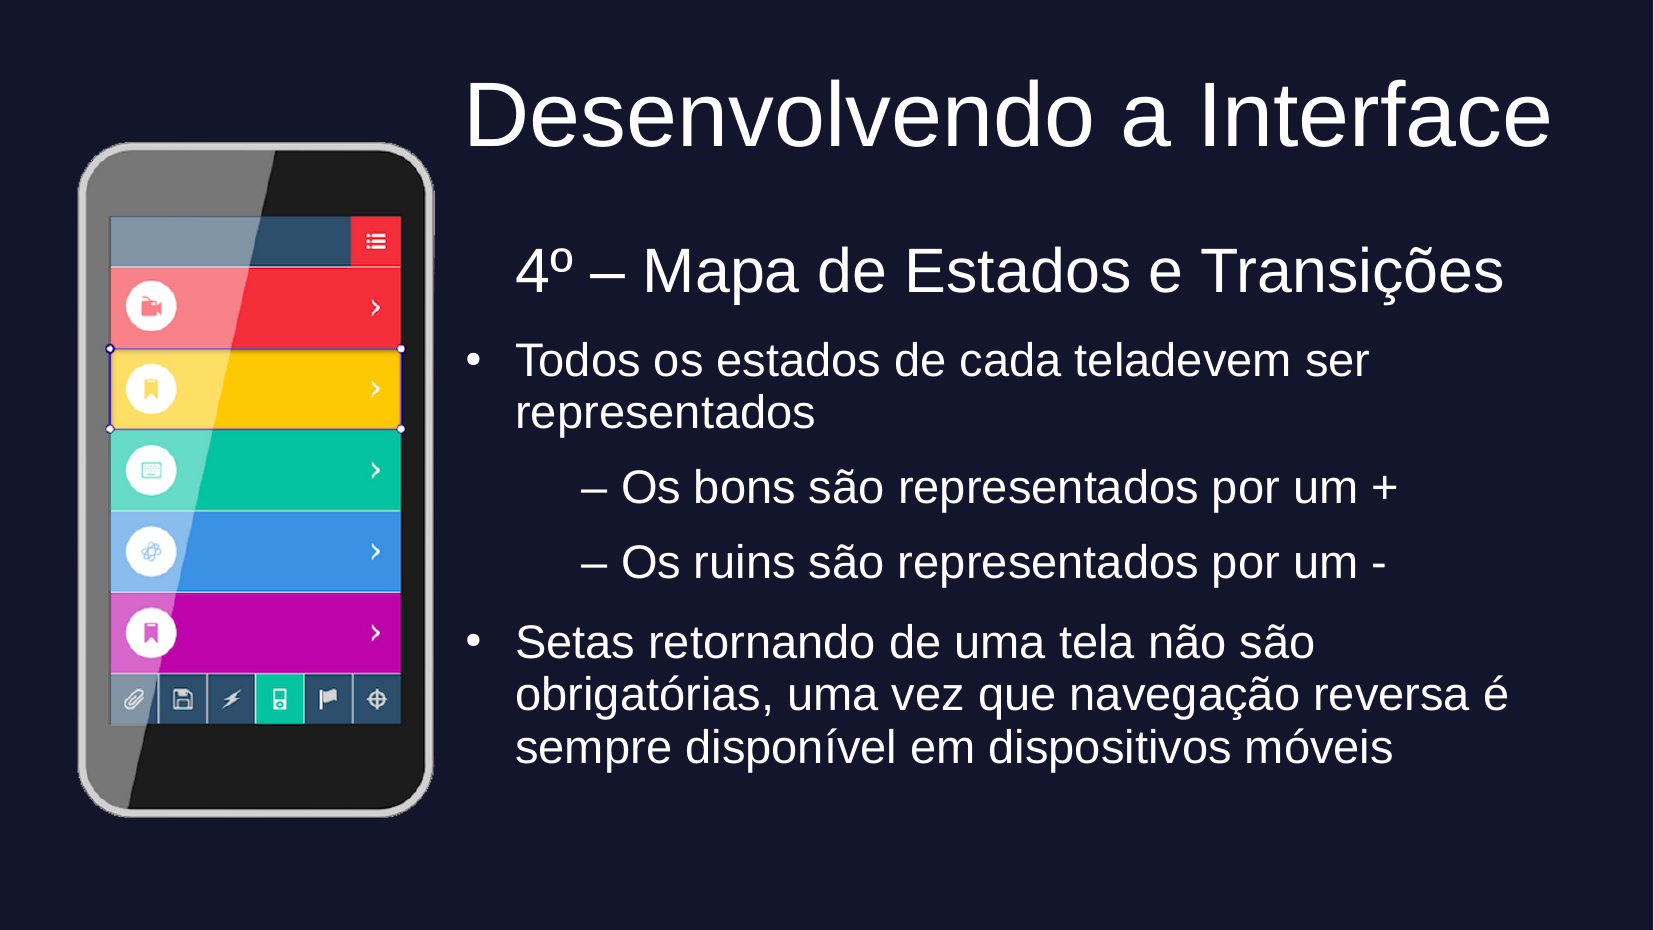

# Desenvolvendo a Interface
4º – Mapa de Estados e Transições
Todos os estados de cada teladevem ser representados
– Os bons são representados por um +
– Os ruins são representados por um -
Setas retornando de uma tela não são obrigatórias, uma vez que navegação reversa é sempre disponível em dispositivos móveis